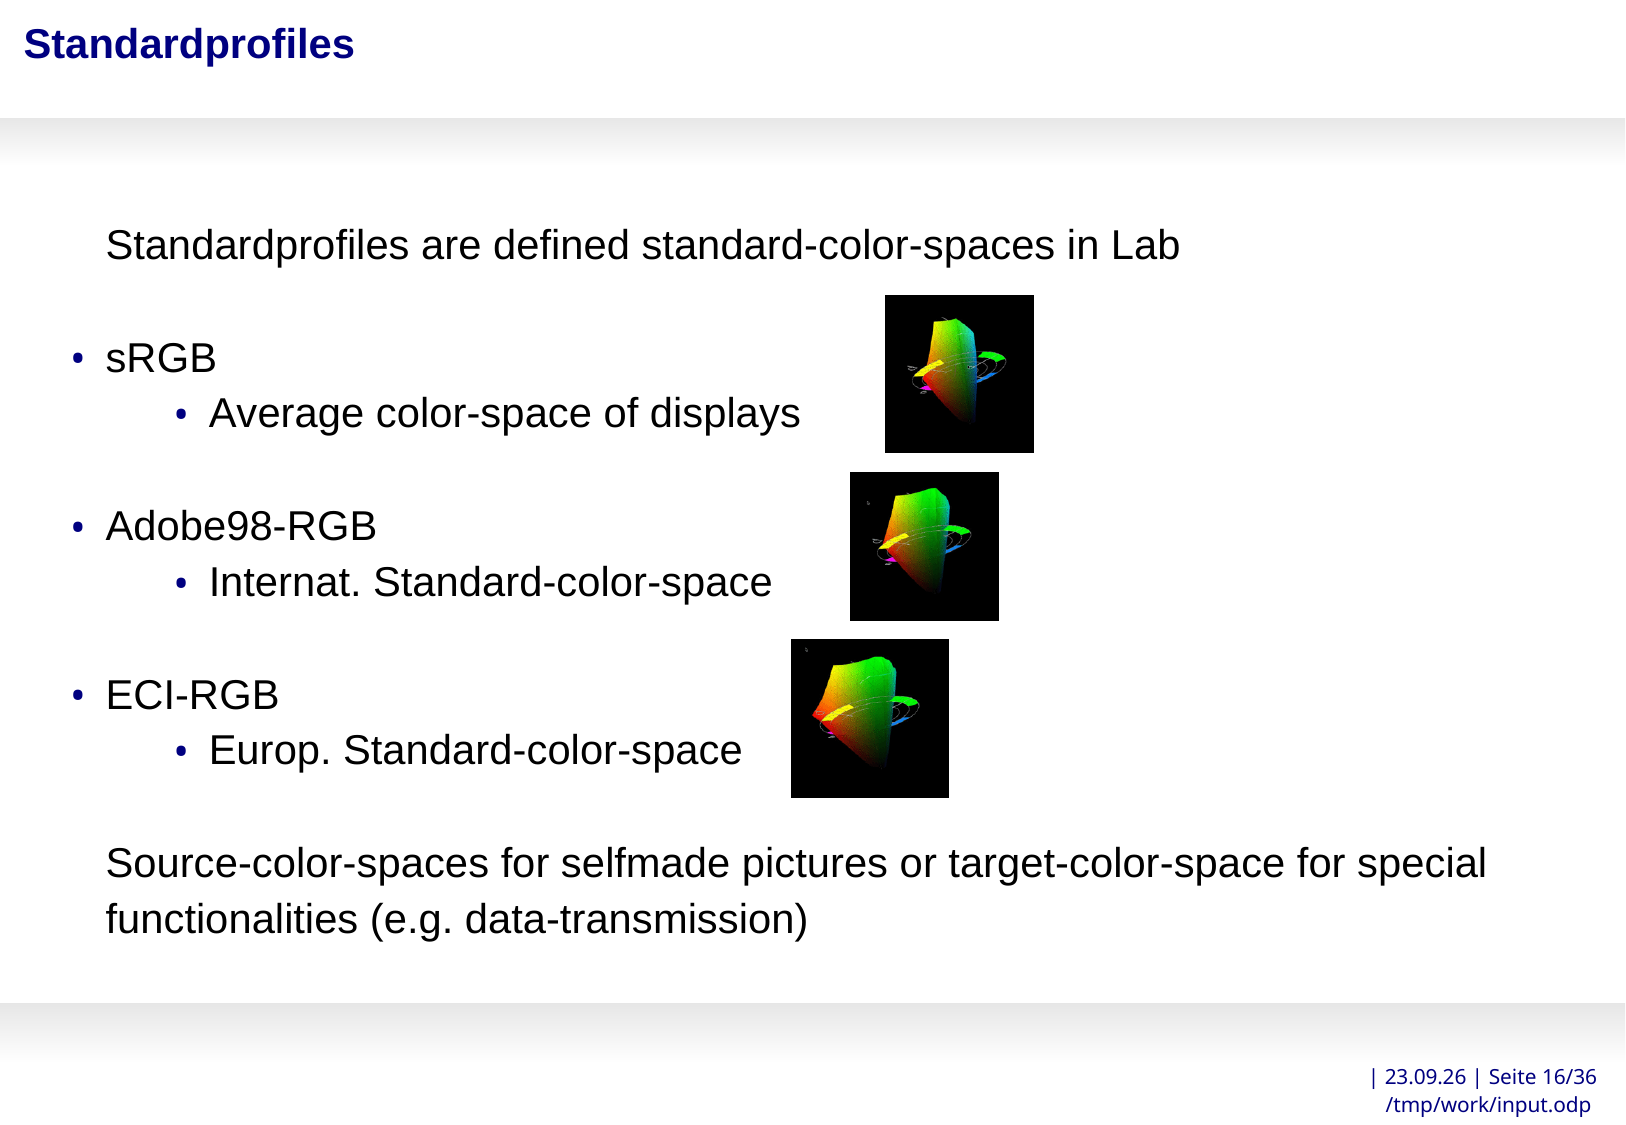

# Standardprofiles
Standardprofiles are defined standard-color-spaces in Lab
sRGB
Average color-space of displays
Adobe98-RGB
Internat. Standard-color-space
ECI-RGB
Europ. Standard-color-space
Source-color-spaces for selfmade pictures or target-color-space for special functionalities (e.g. data-transmission)